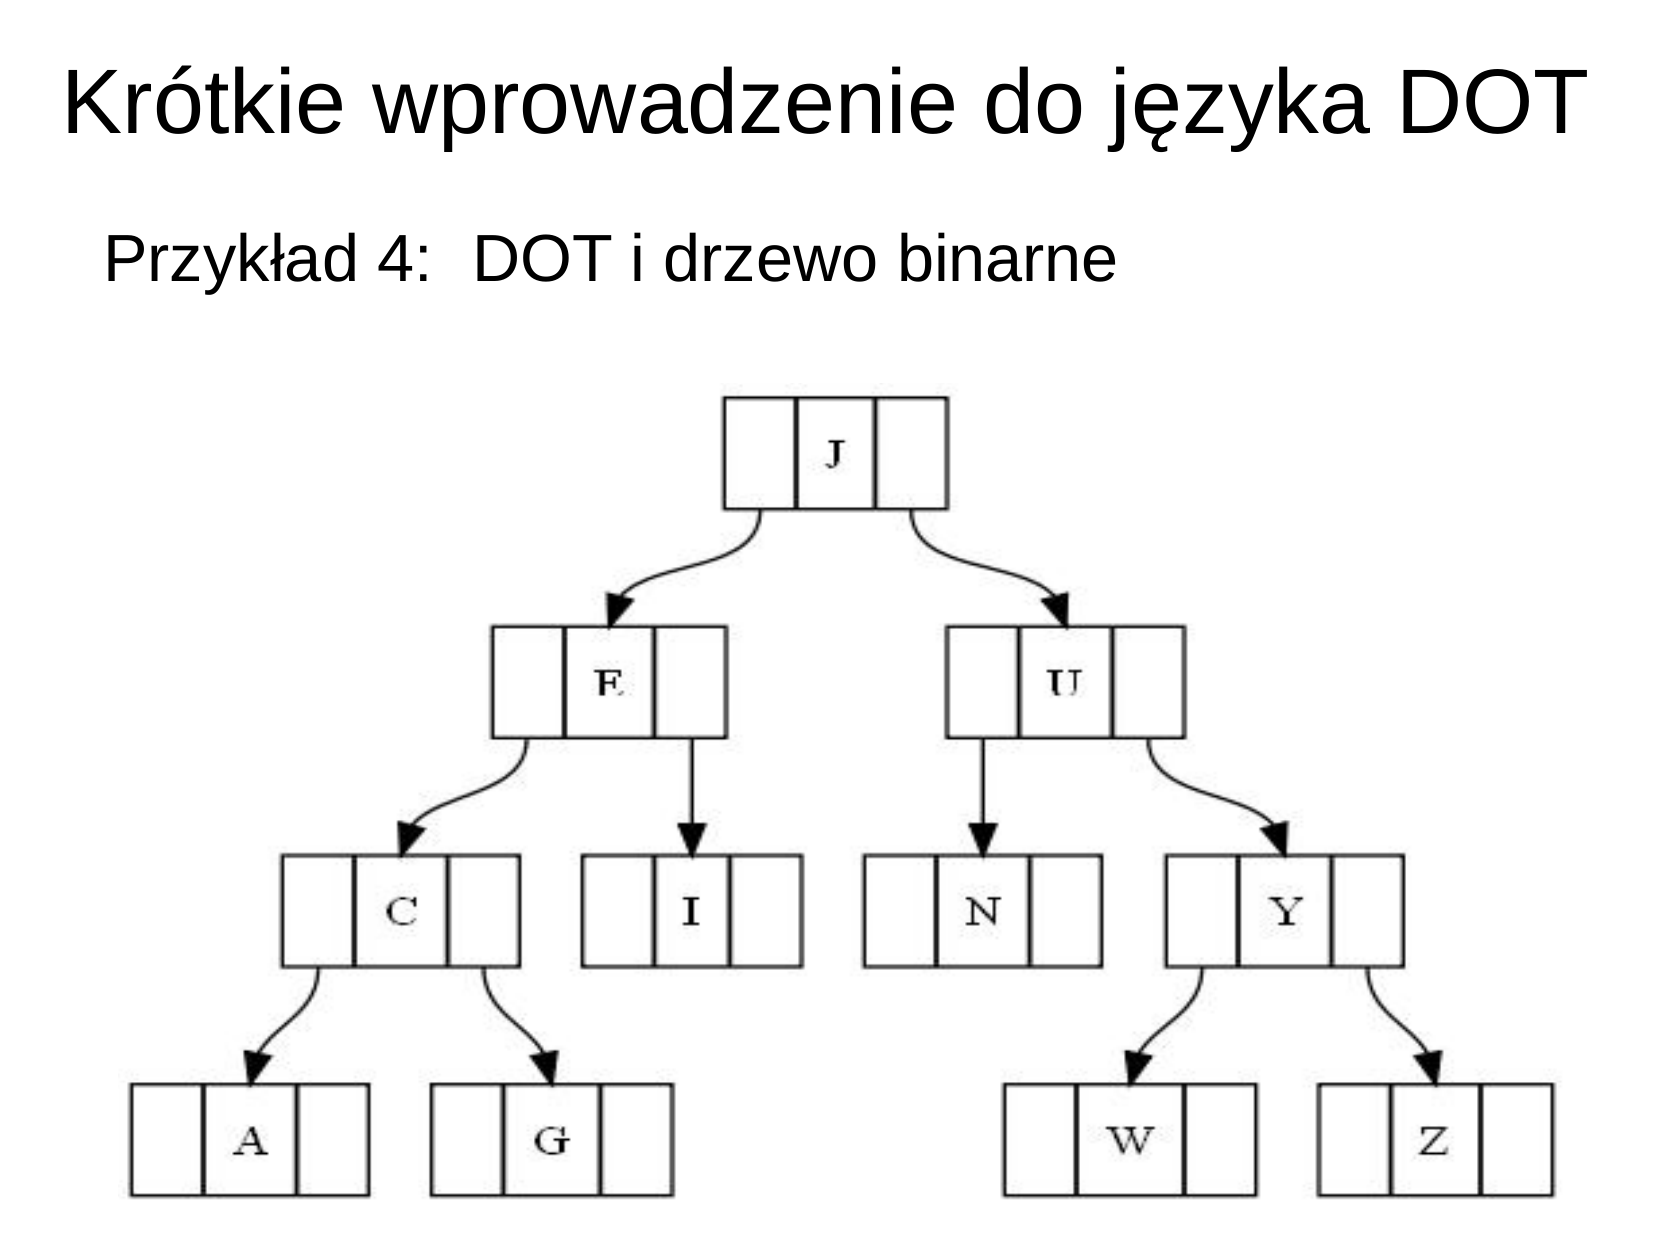

# Krótkie wprowadzenie do języka DOT
	Przykład 4:	DOT i drzewo binarne